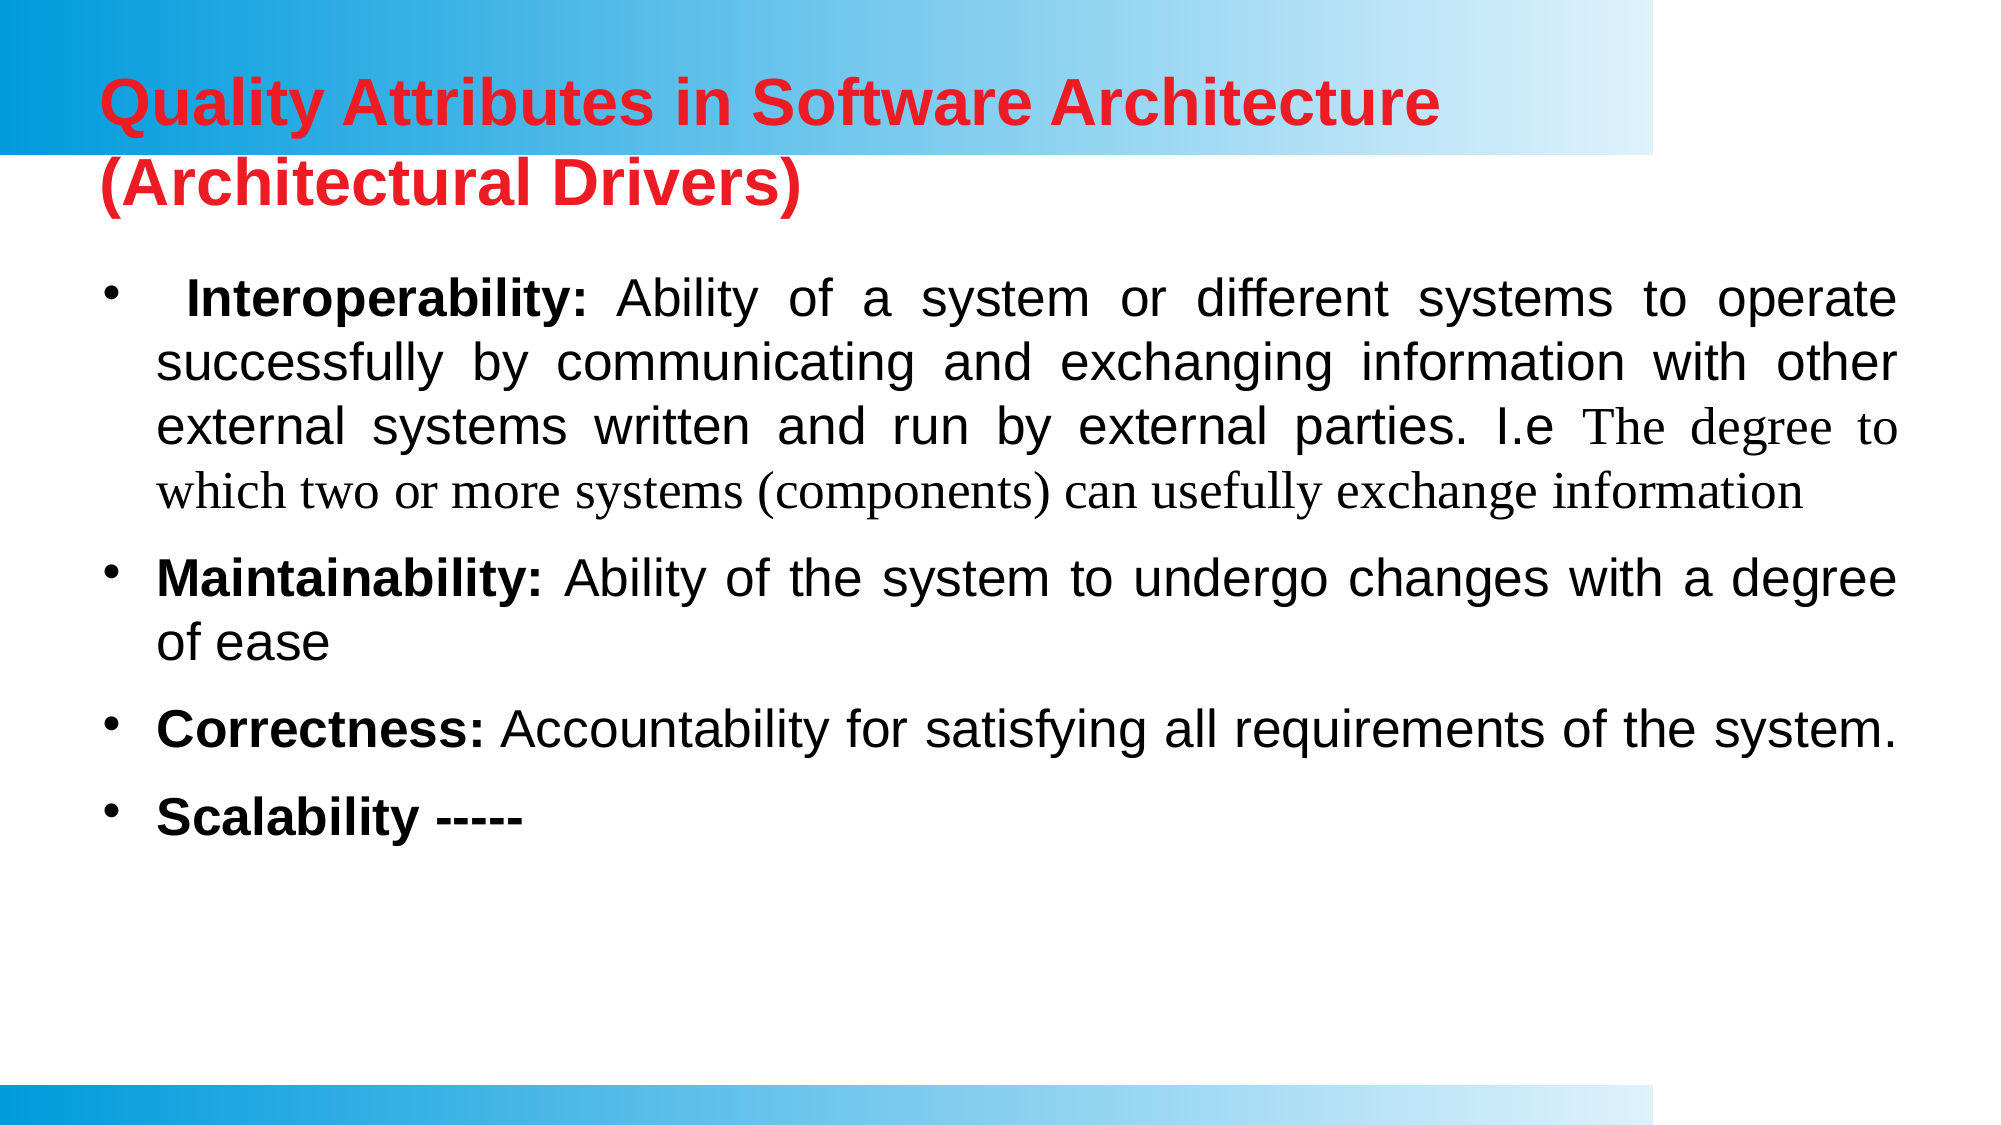

# Quality Attributes in Software Architecture (Architectural Drivers)
 Interoperability: Ability of a system or different systems to operate successfully by communicating and exchanging information with other external systems written and run by external parties. I.e The degree to which two or more systems (components) can usefully exchange information
Maintainability: Ability of the system to undergo changes with a degree of ease
Correctness: Accountability for satisfying all requirements of the system.
Scalability -----